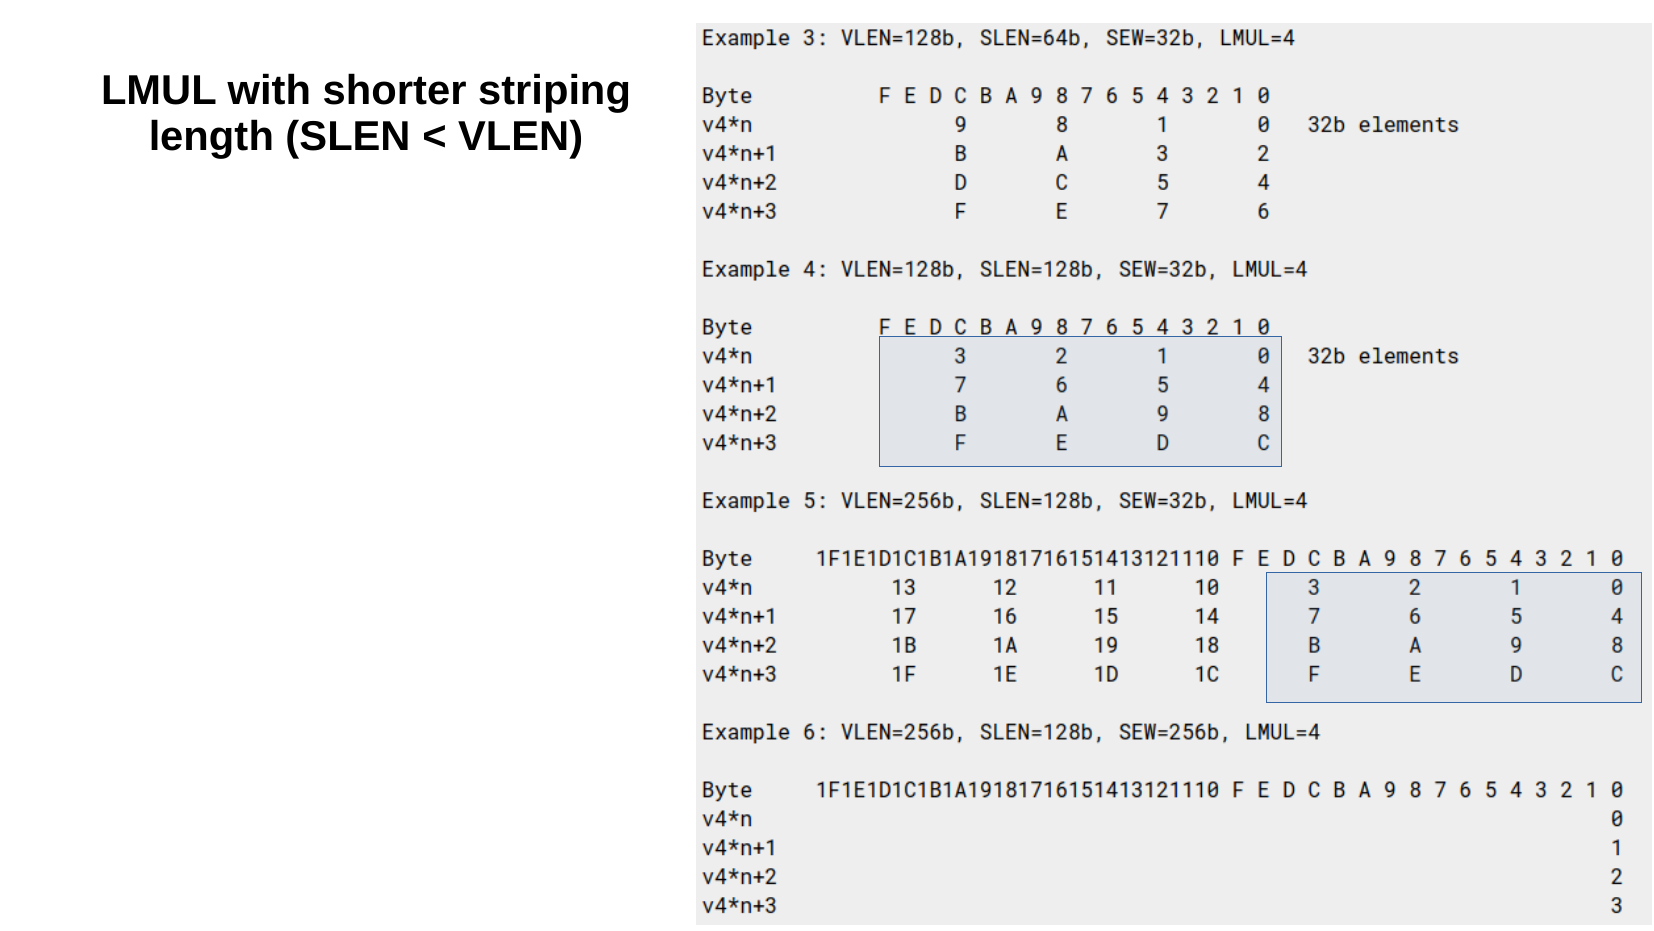

# LMUL with shorter striping length (SLEN < VLEN)